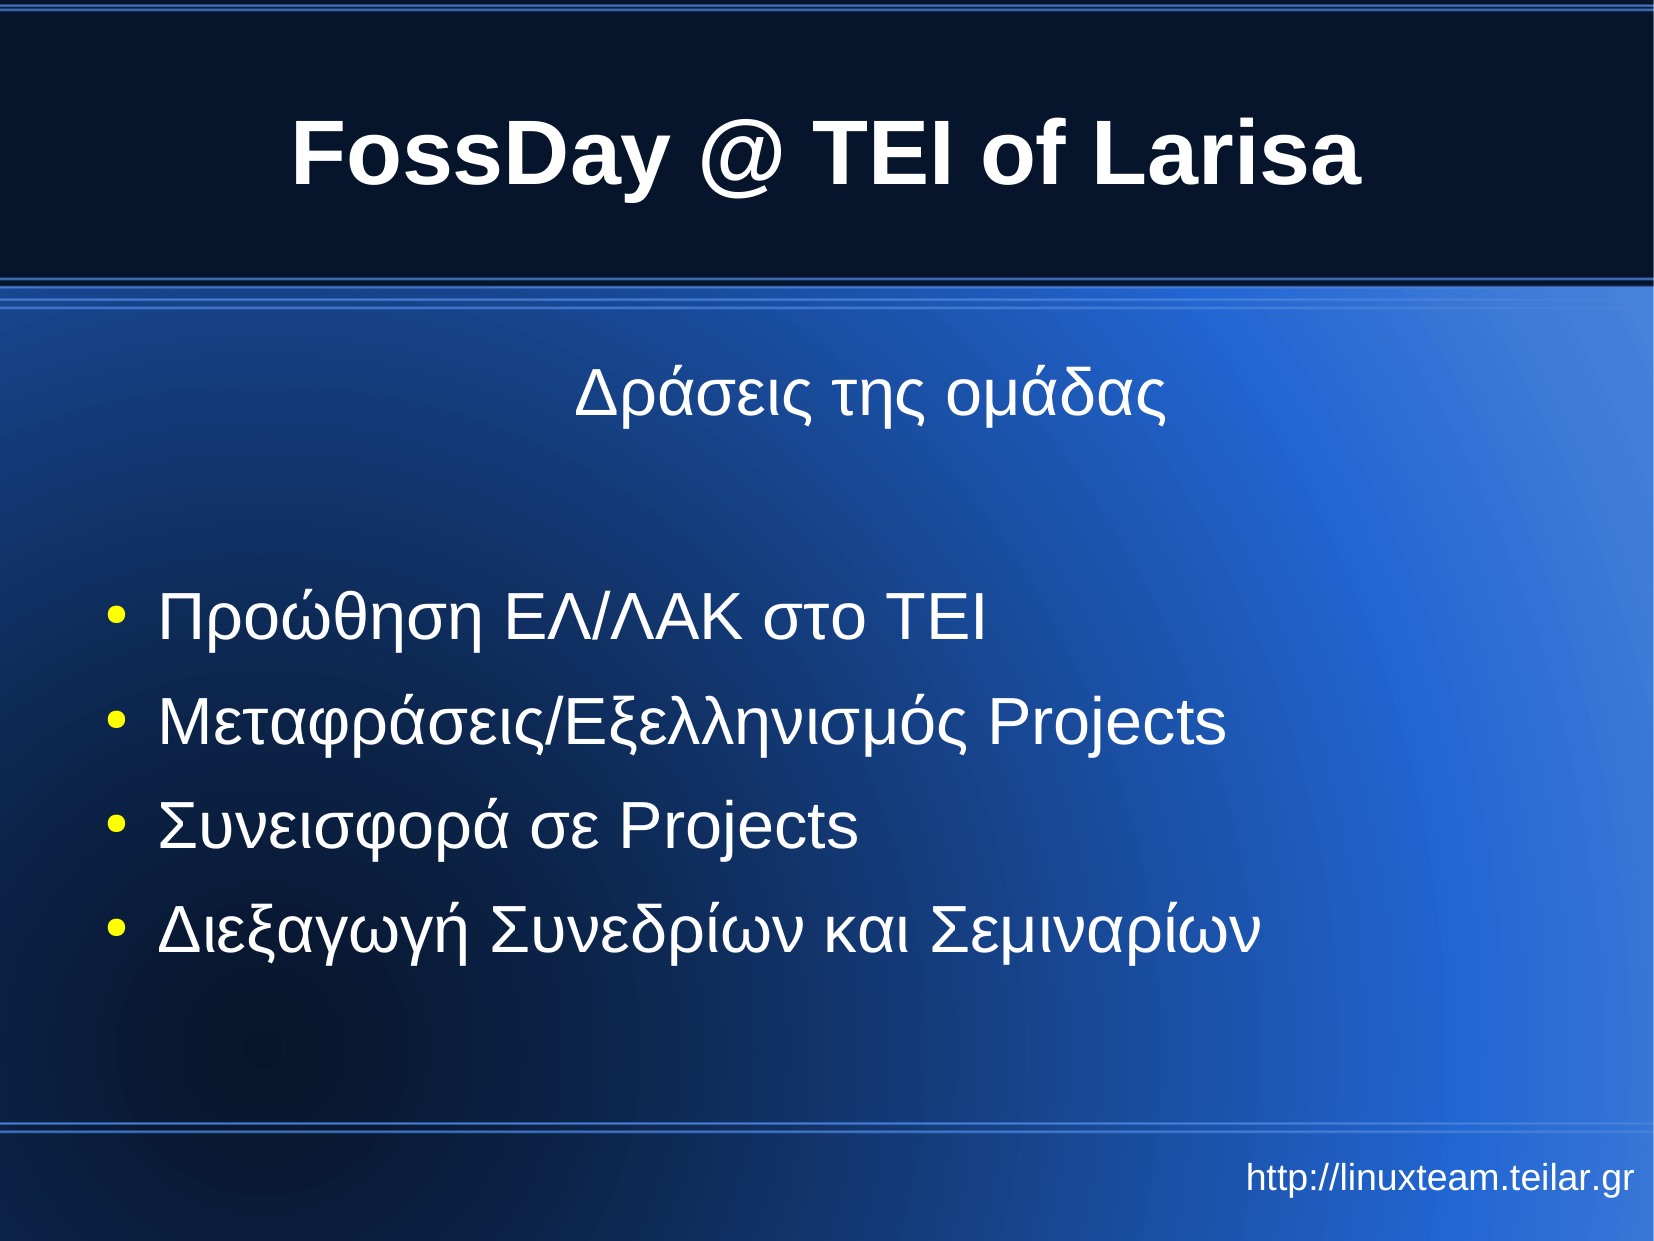

# FossDay @ TEI of Larisa
 Δράσεις της ομάδας
Προώθηση ΕΛ/ΛΑΚ στο ΤΕΙ
Μεταφράσεις/Εξελληνισμός Projects
Συνεισφορά σε Projects
Διεξαγωγή Συνεδρίων και Σεμιναρίων
http://linuxteam.teilar.gr